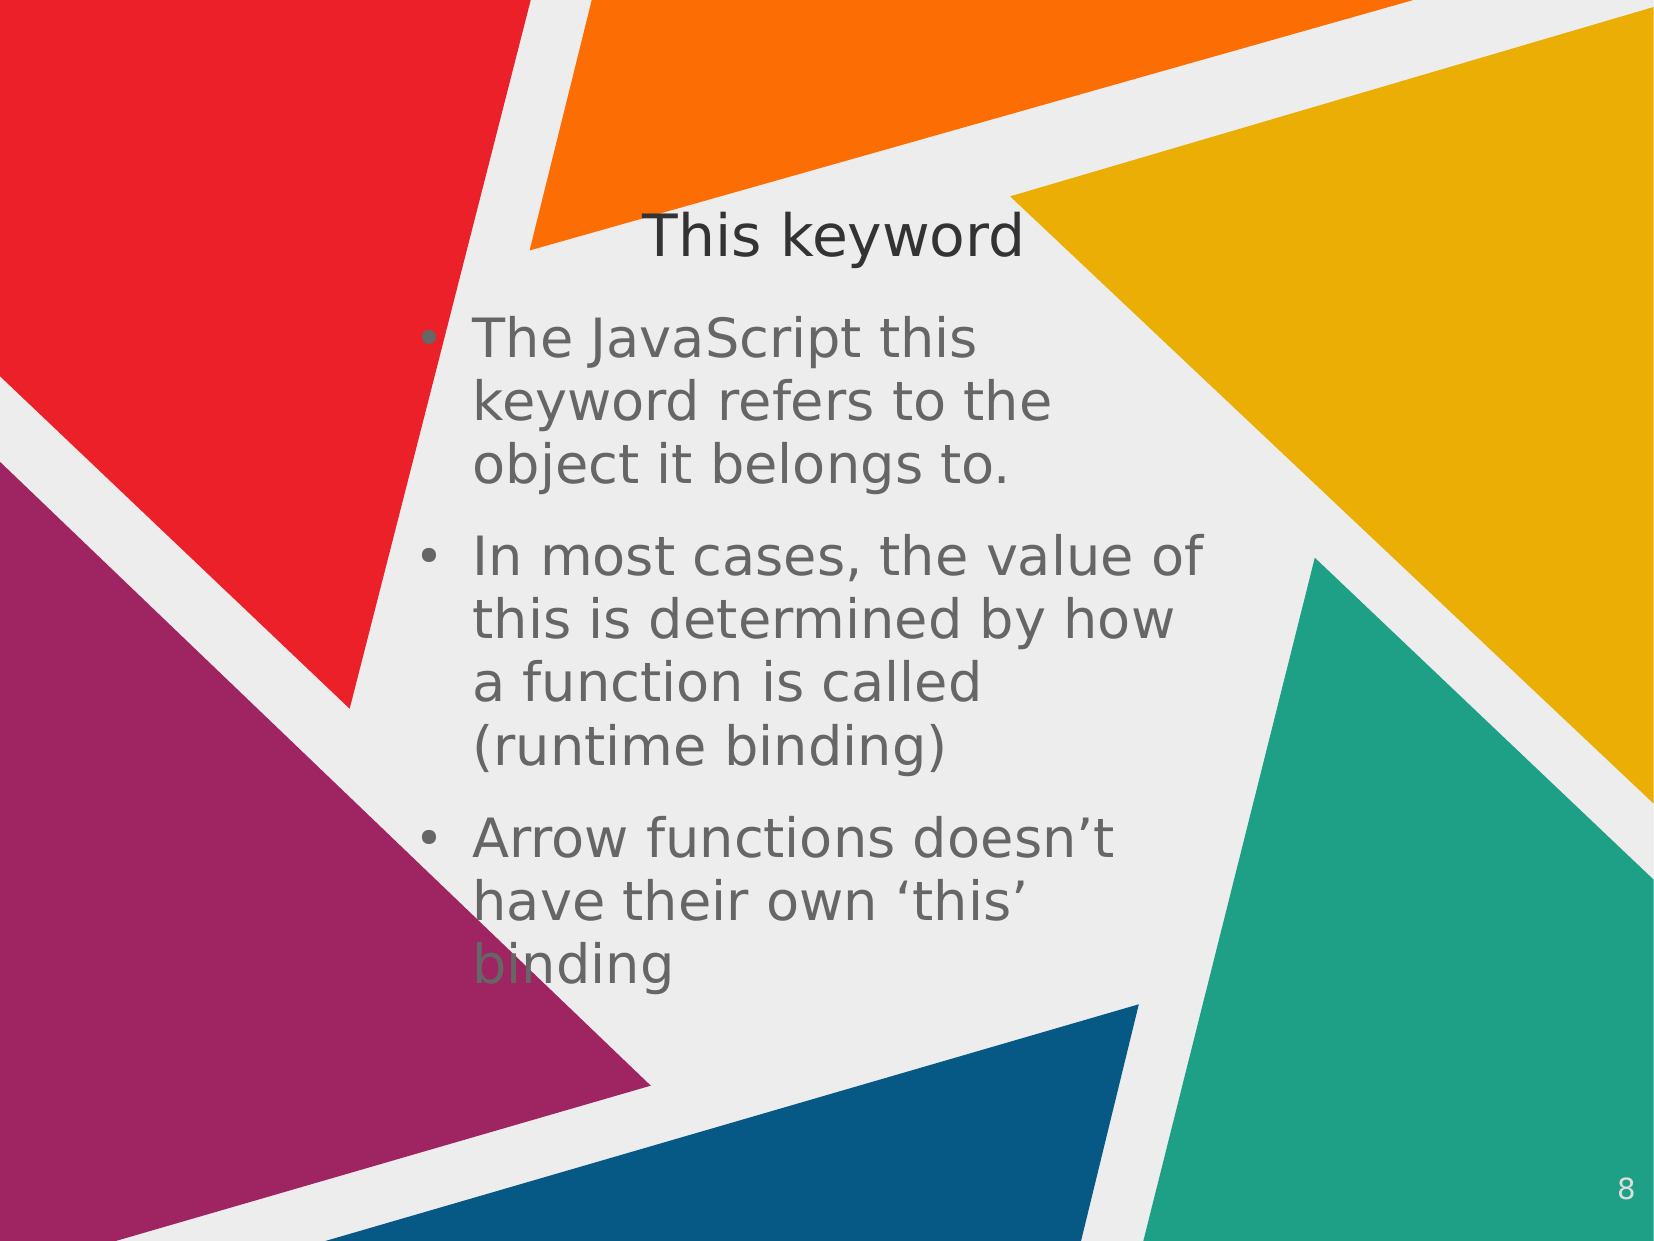

# This keyword
The JavaScript this keyword refers to the object it belongs to.
In most cases, the value of this is determined by how a function is called (runtime binding)
Arrow functions doesn’t have their own ‘this’ binding
8